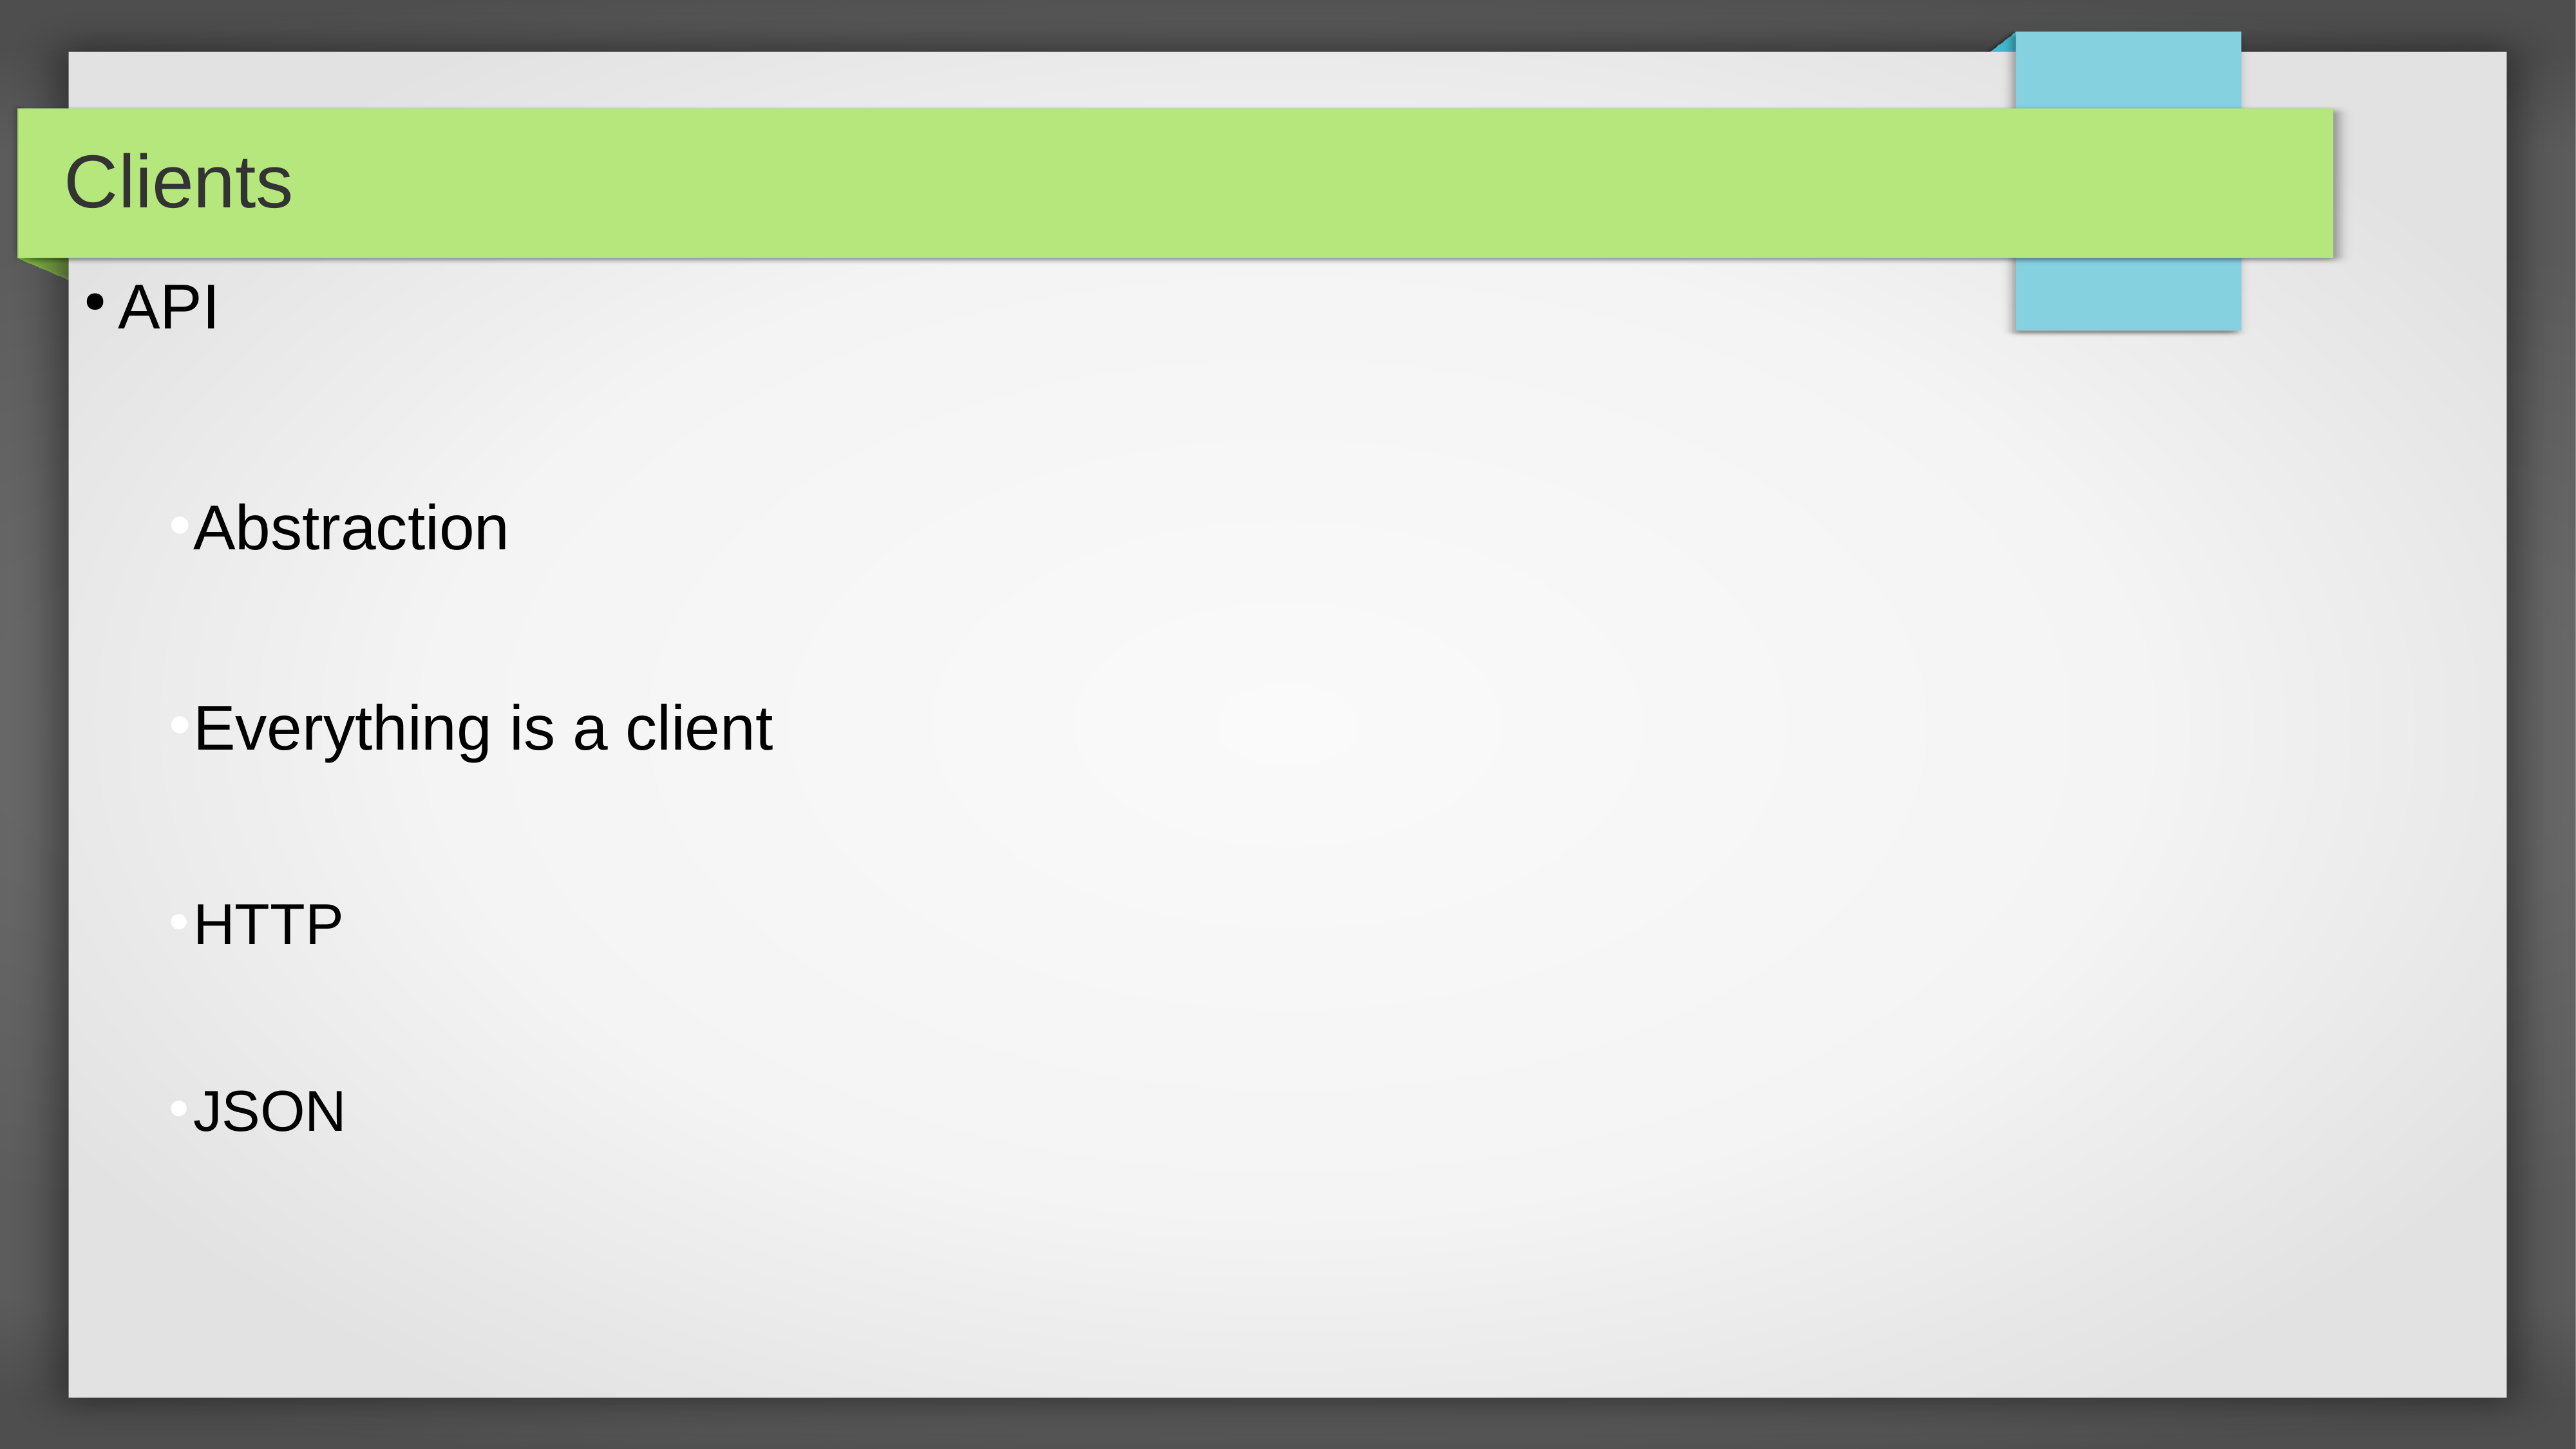

# Clients
API
Abstraction
Everything is a client
HTTP
JSON